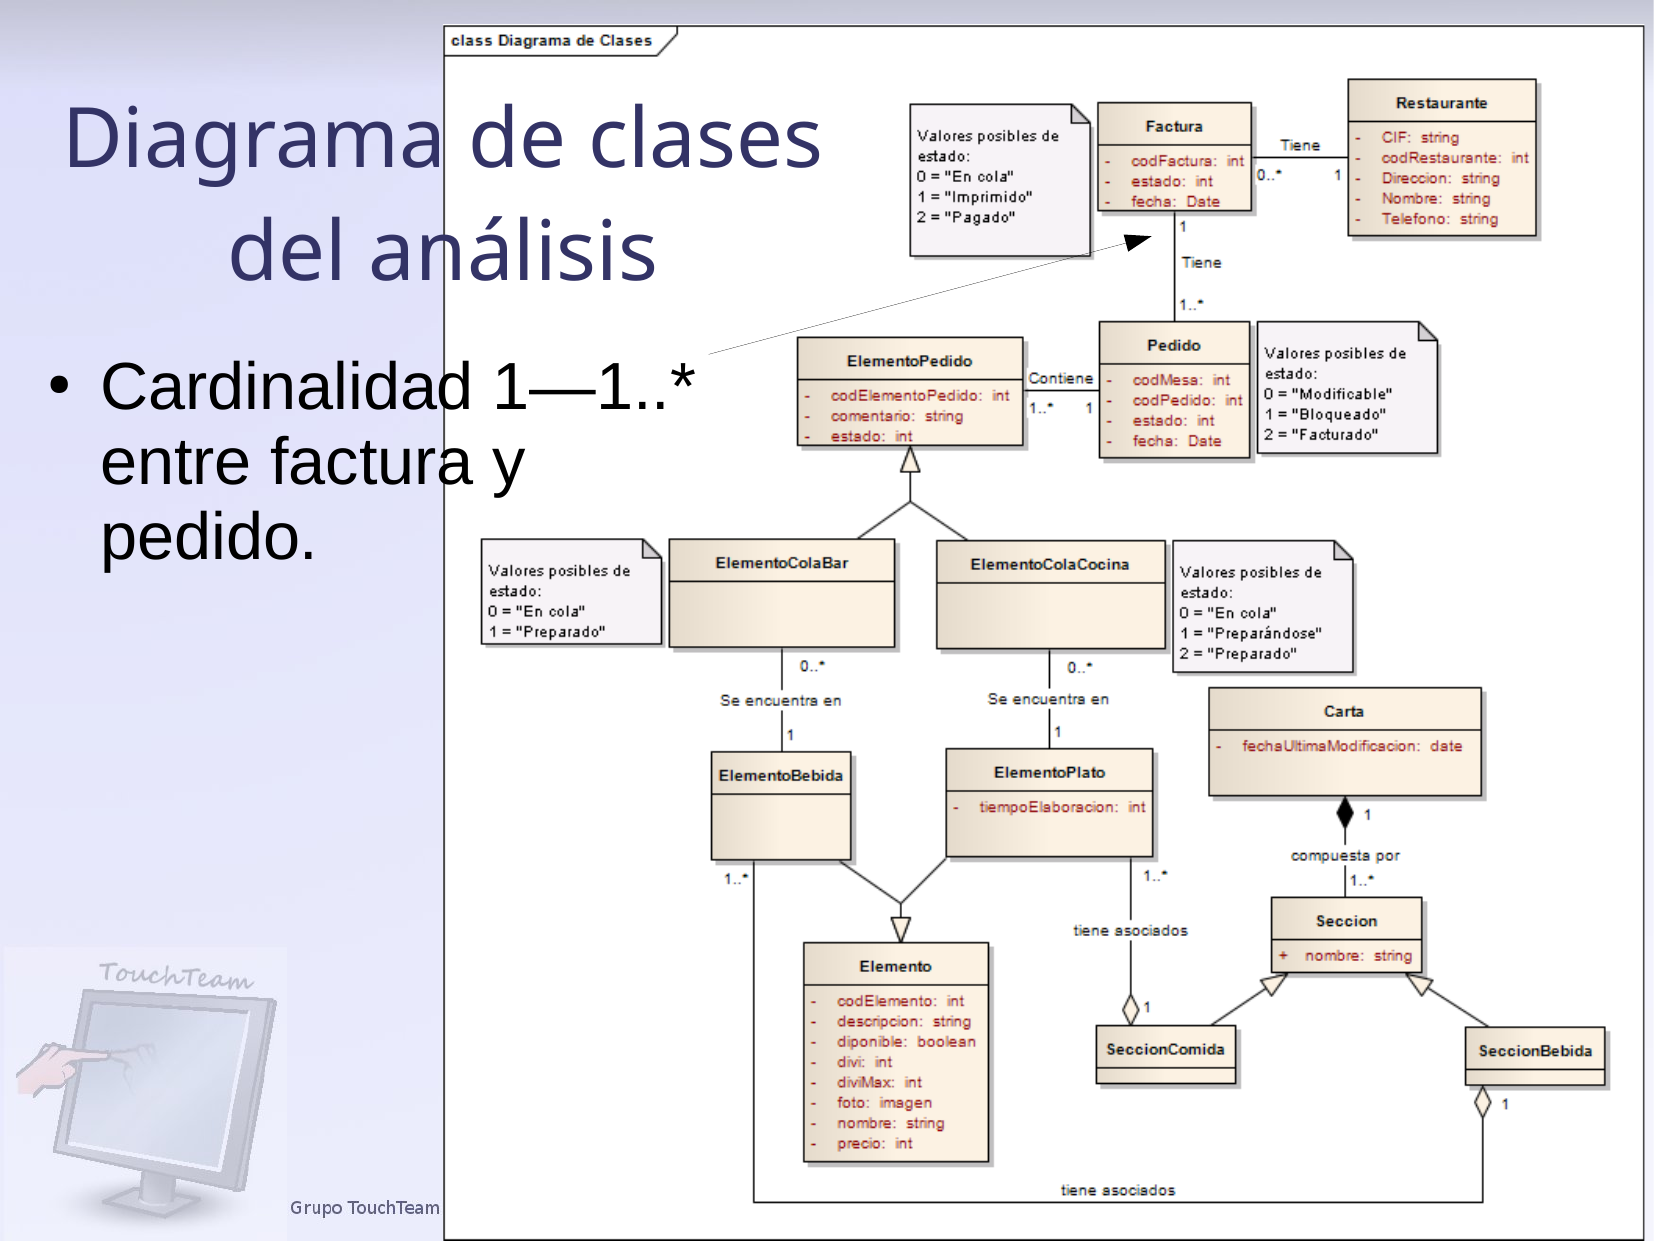

# Diagrama de clases del análisis
Cardinalidad 1—1..* entre factura y pedido.